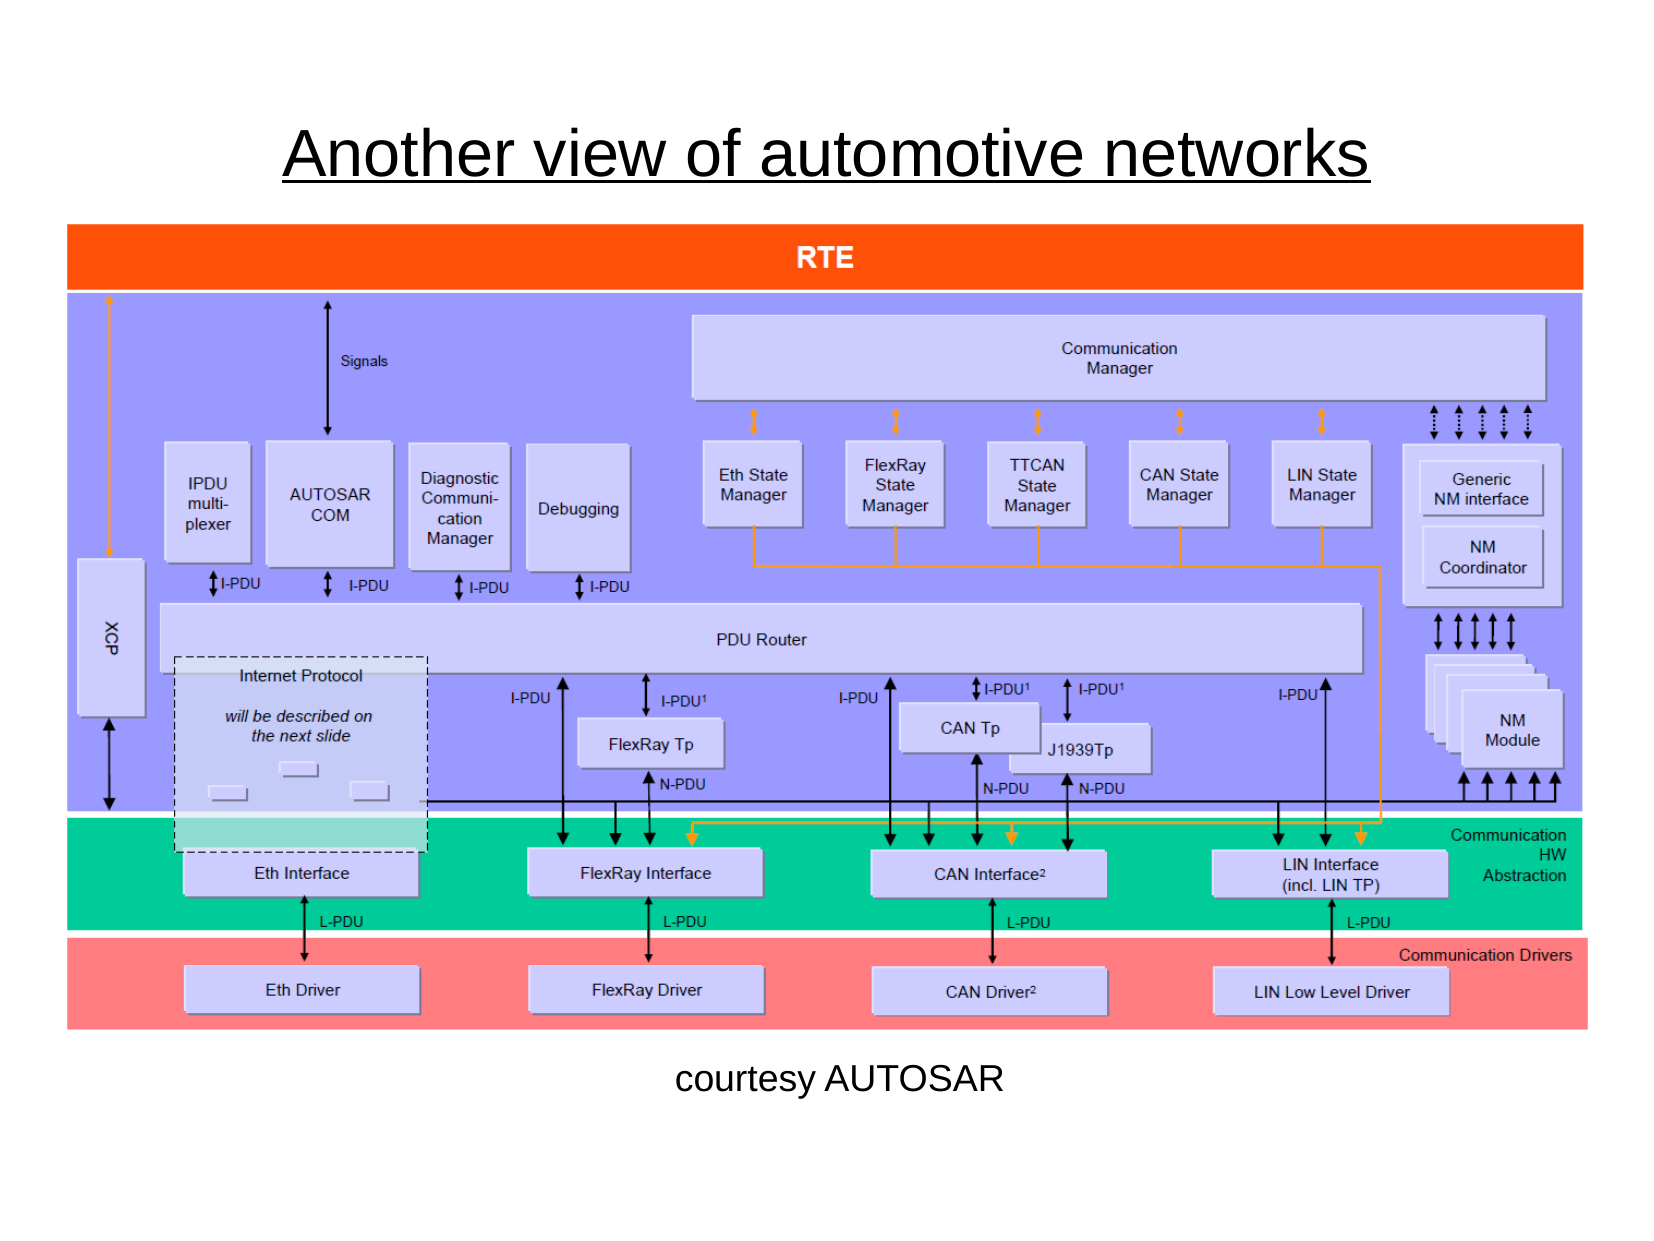

# Another view of automotive networks
courtesy AUTOSAR
24